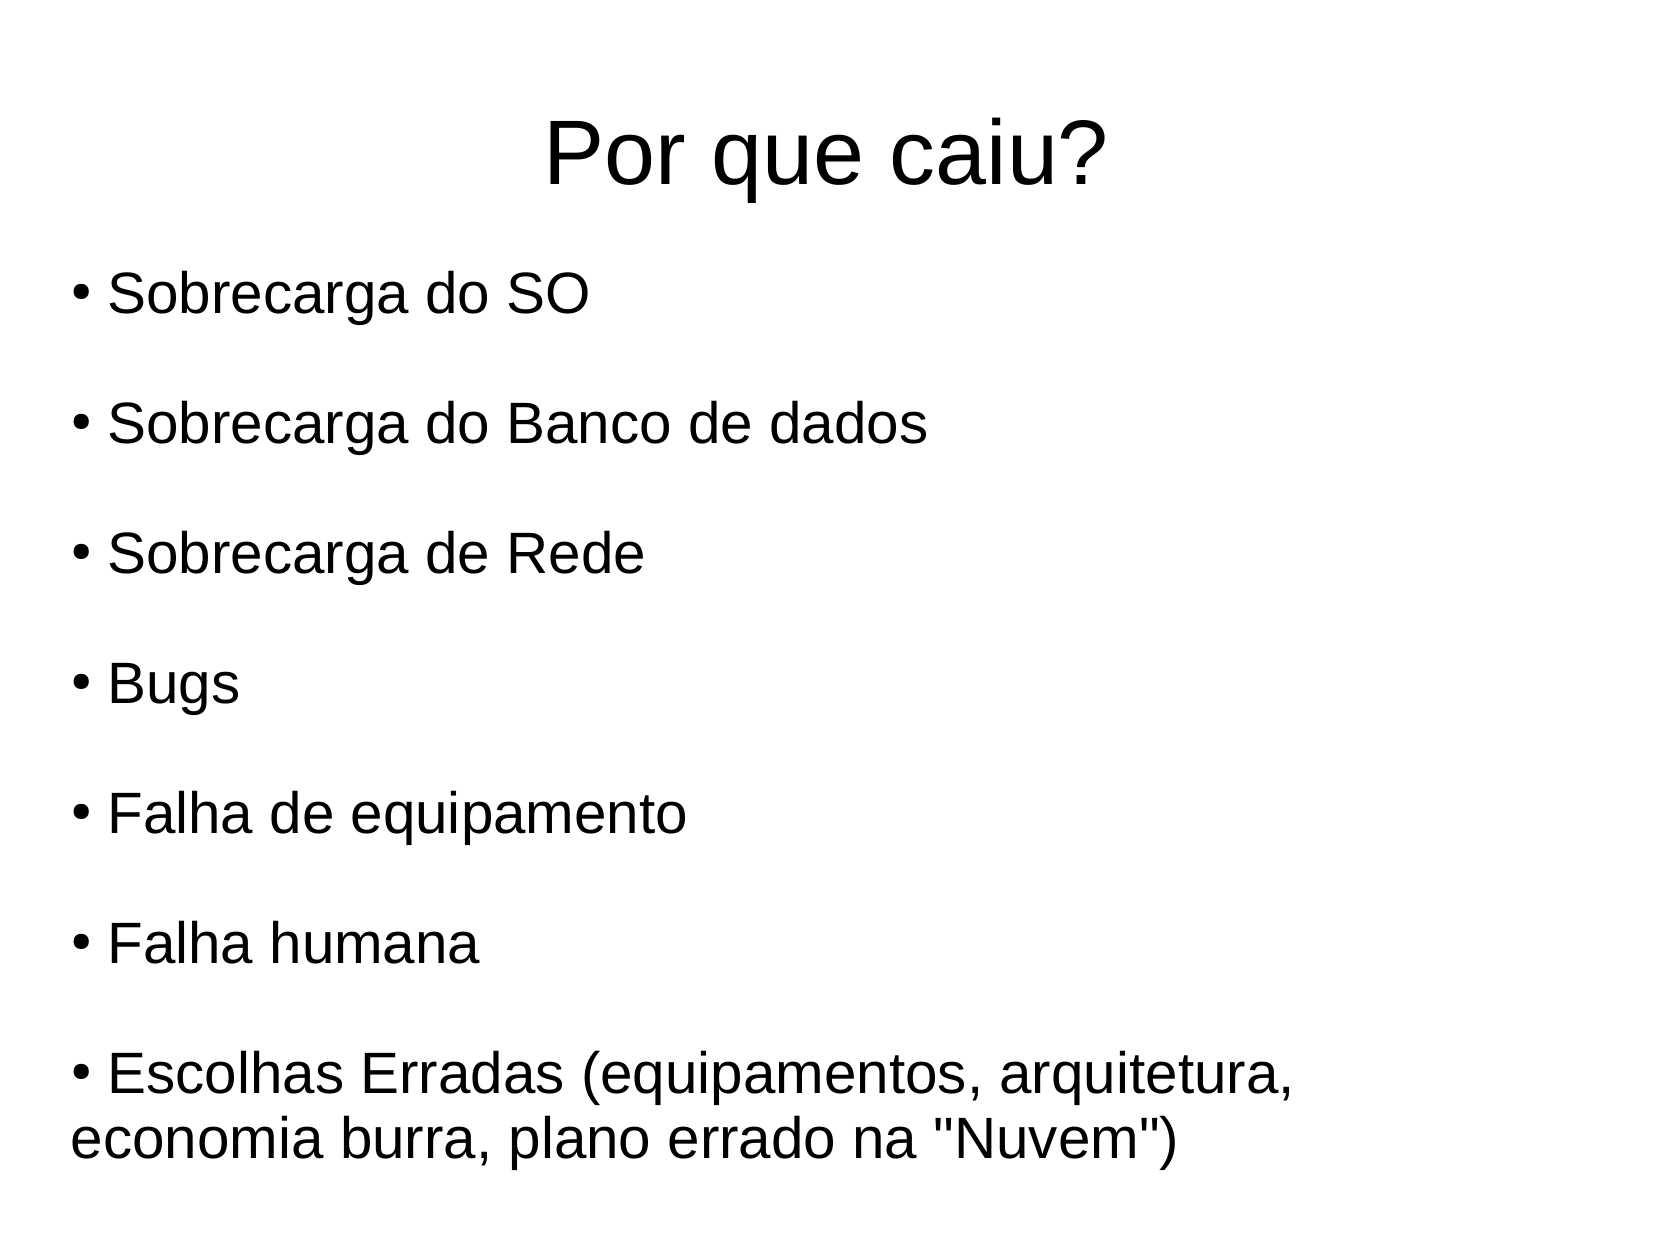

Por que caiu?
# Sobrecarga do SO
 Sobrecarga do Banco de dados
 Sobrecarga de Rede
 Bugs
 Falha de equipamento
 Falha humana
 Escolhas Erradas (equipamentos, arquitetura, economia burra, plano errado na "Nuvem")